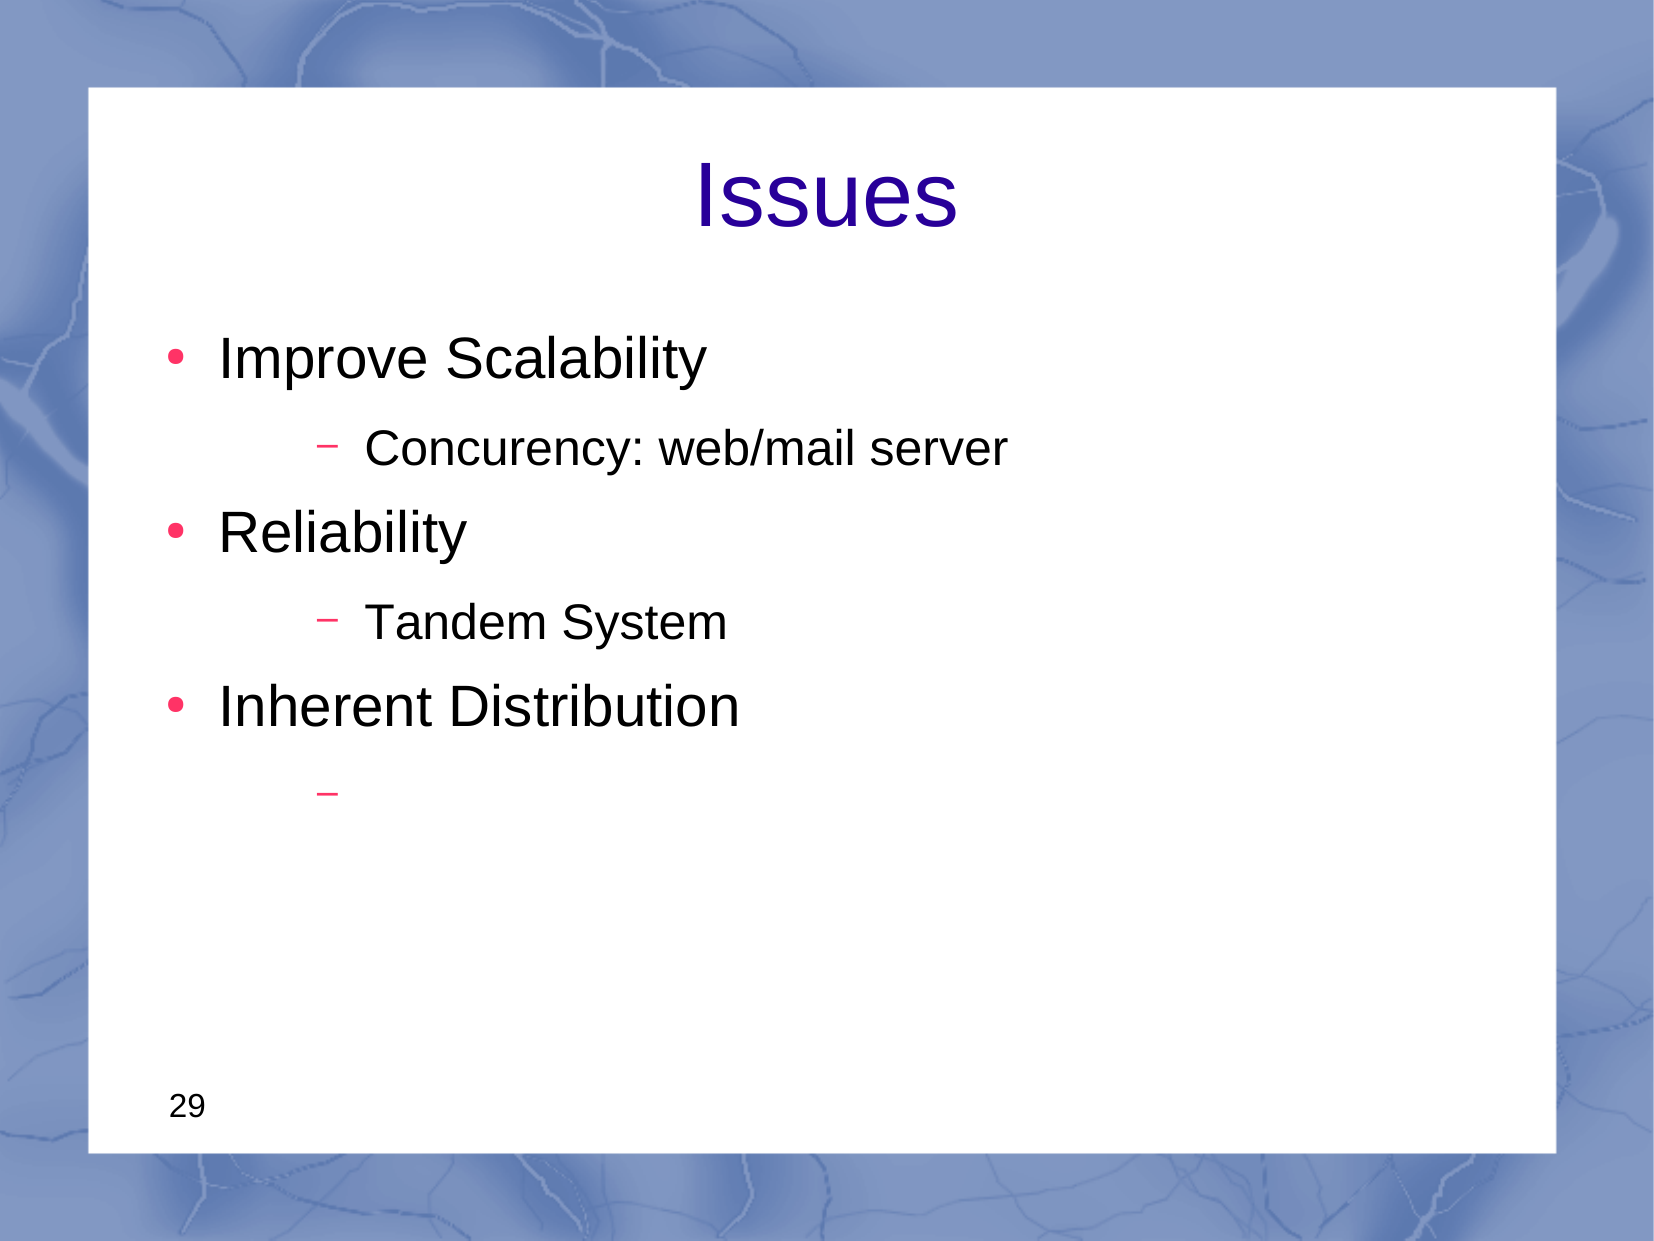

# Issues
Improve Scalability
Concurency: web/mail server
Reliability
Tandem System
Inherent Distribution
29